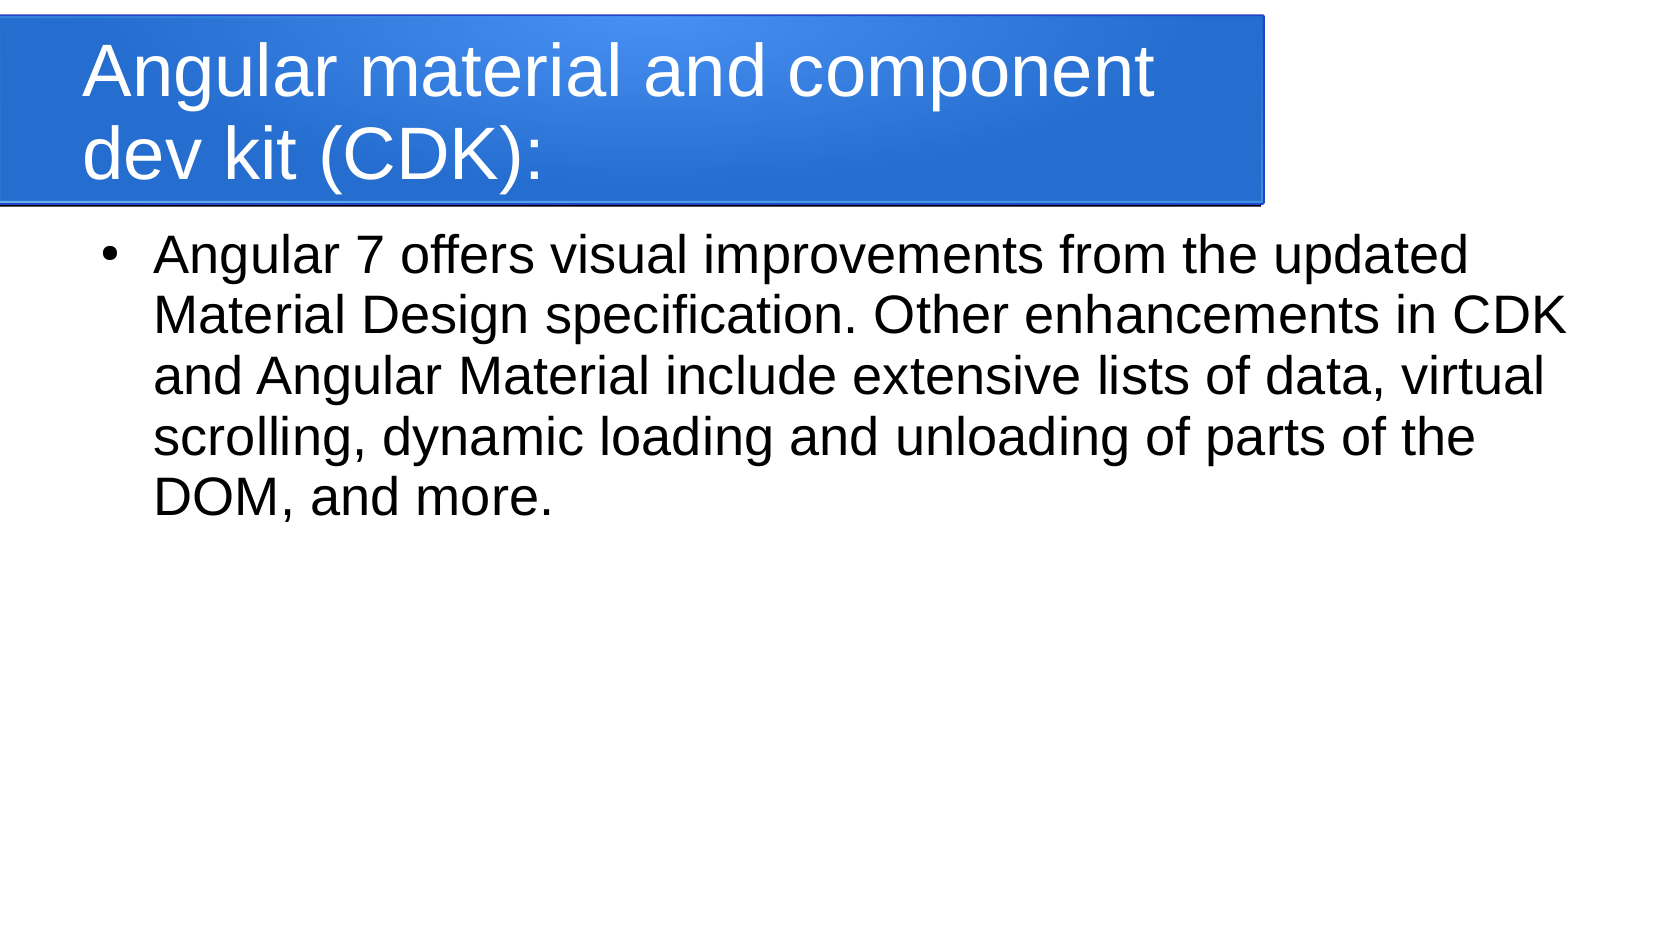

# Angular material and component dev kit (CDK):
Angular 7 offers visual improvements from the updated Material Design specification. Other enhancements in CDK and Angular Material include extensive lists of data, virtual scrolling, dynamic loading and unloading of parts of the DOM, and more.